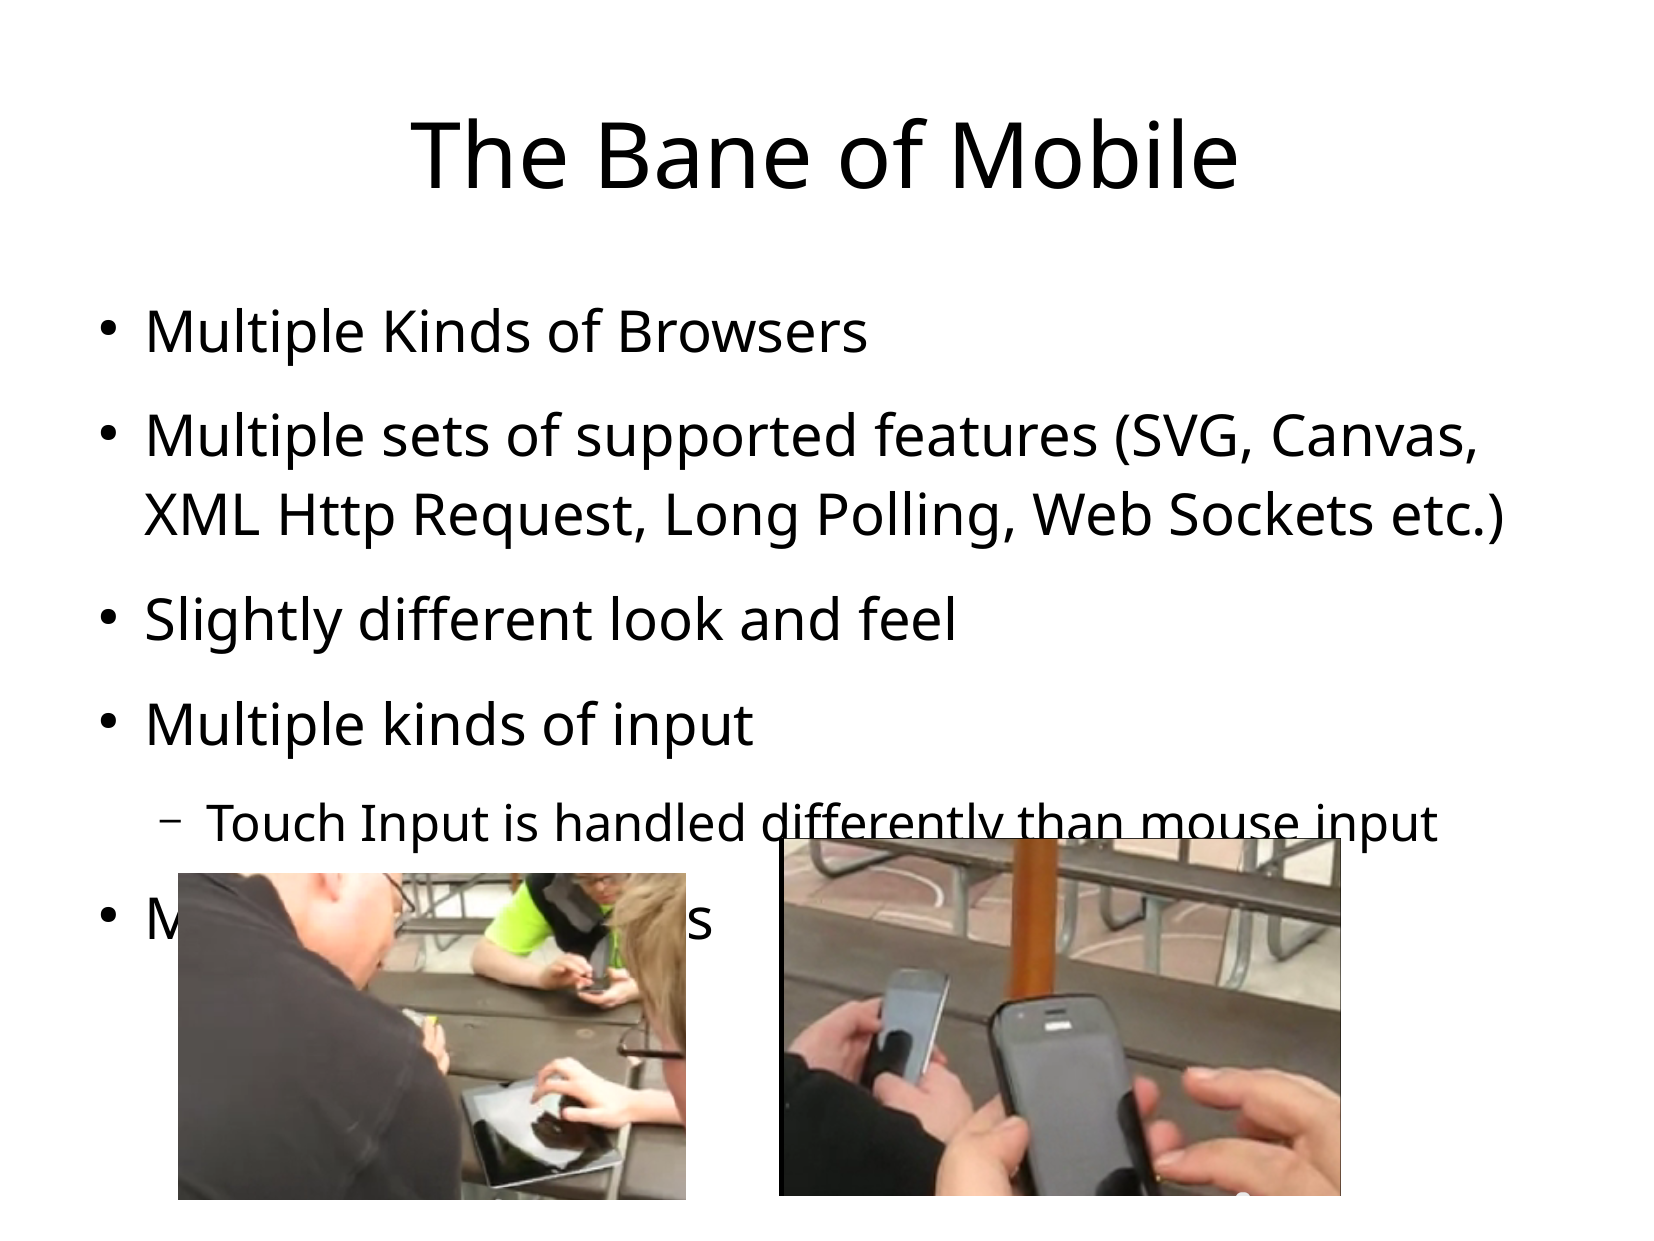

# The Bane of Mobile
Multiple Kinds of Browsers
Multiple sets of supported features (SVG, Canvas, XML Http Request, Long Polling, Web Sockets etc.)
Slightly different look and feel
Multiple kinds of input
Touch Input is handled differently than mouse input
Multiple Screen Sizes